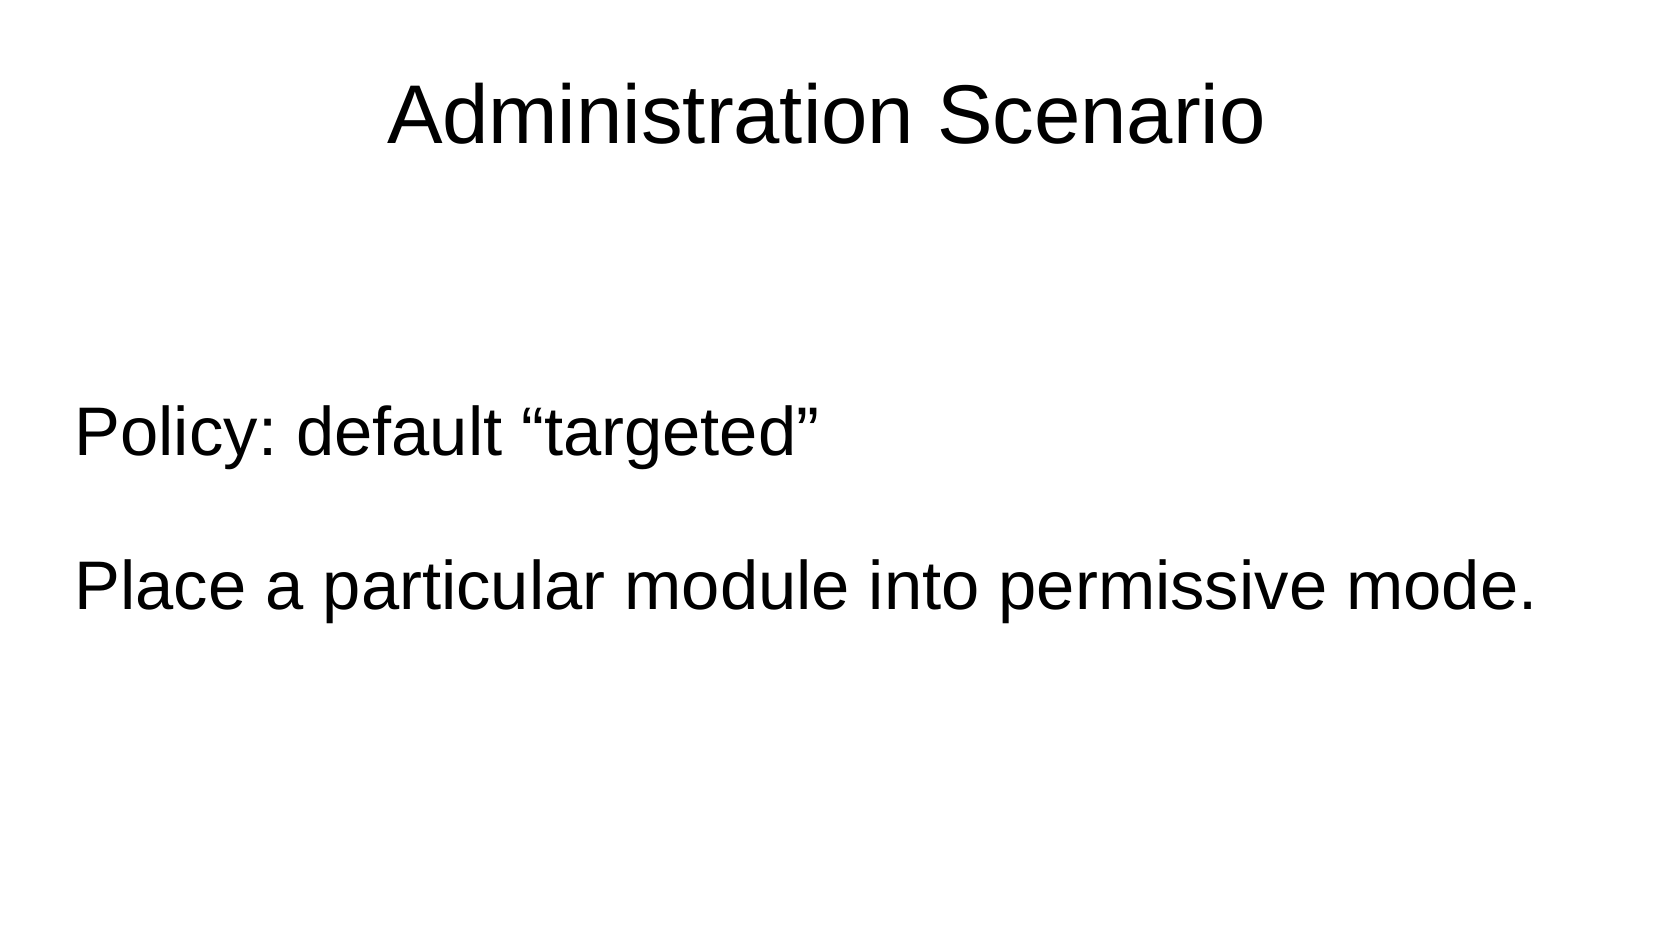

# Administration Scenario
Policy: default “targeted”
Place a particular module into permissive mode.